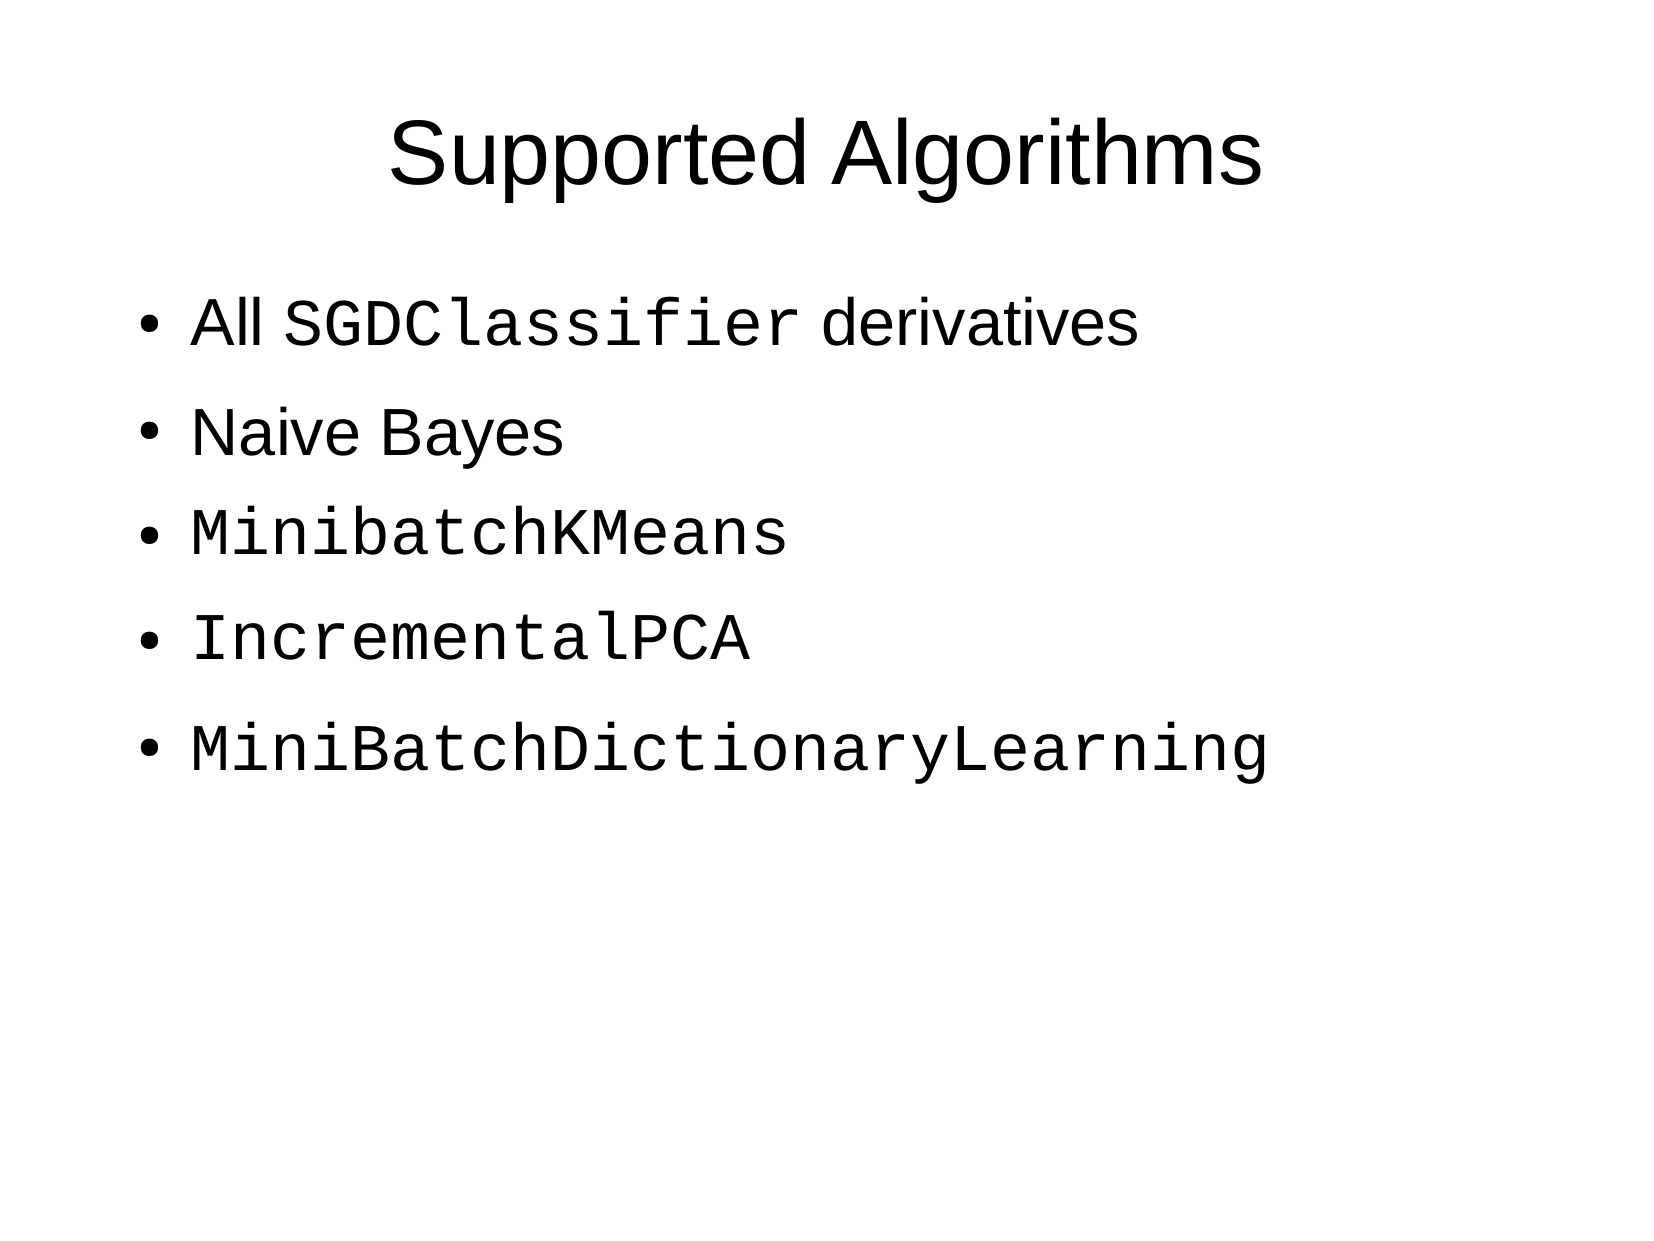

# Supported Algorithms
All SGDClassifier derivatives
Naive Bayes
MinibatchKMeans
IncrementalPCA
MiniBatchDictionaryLearning